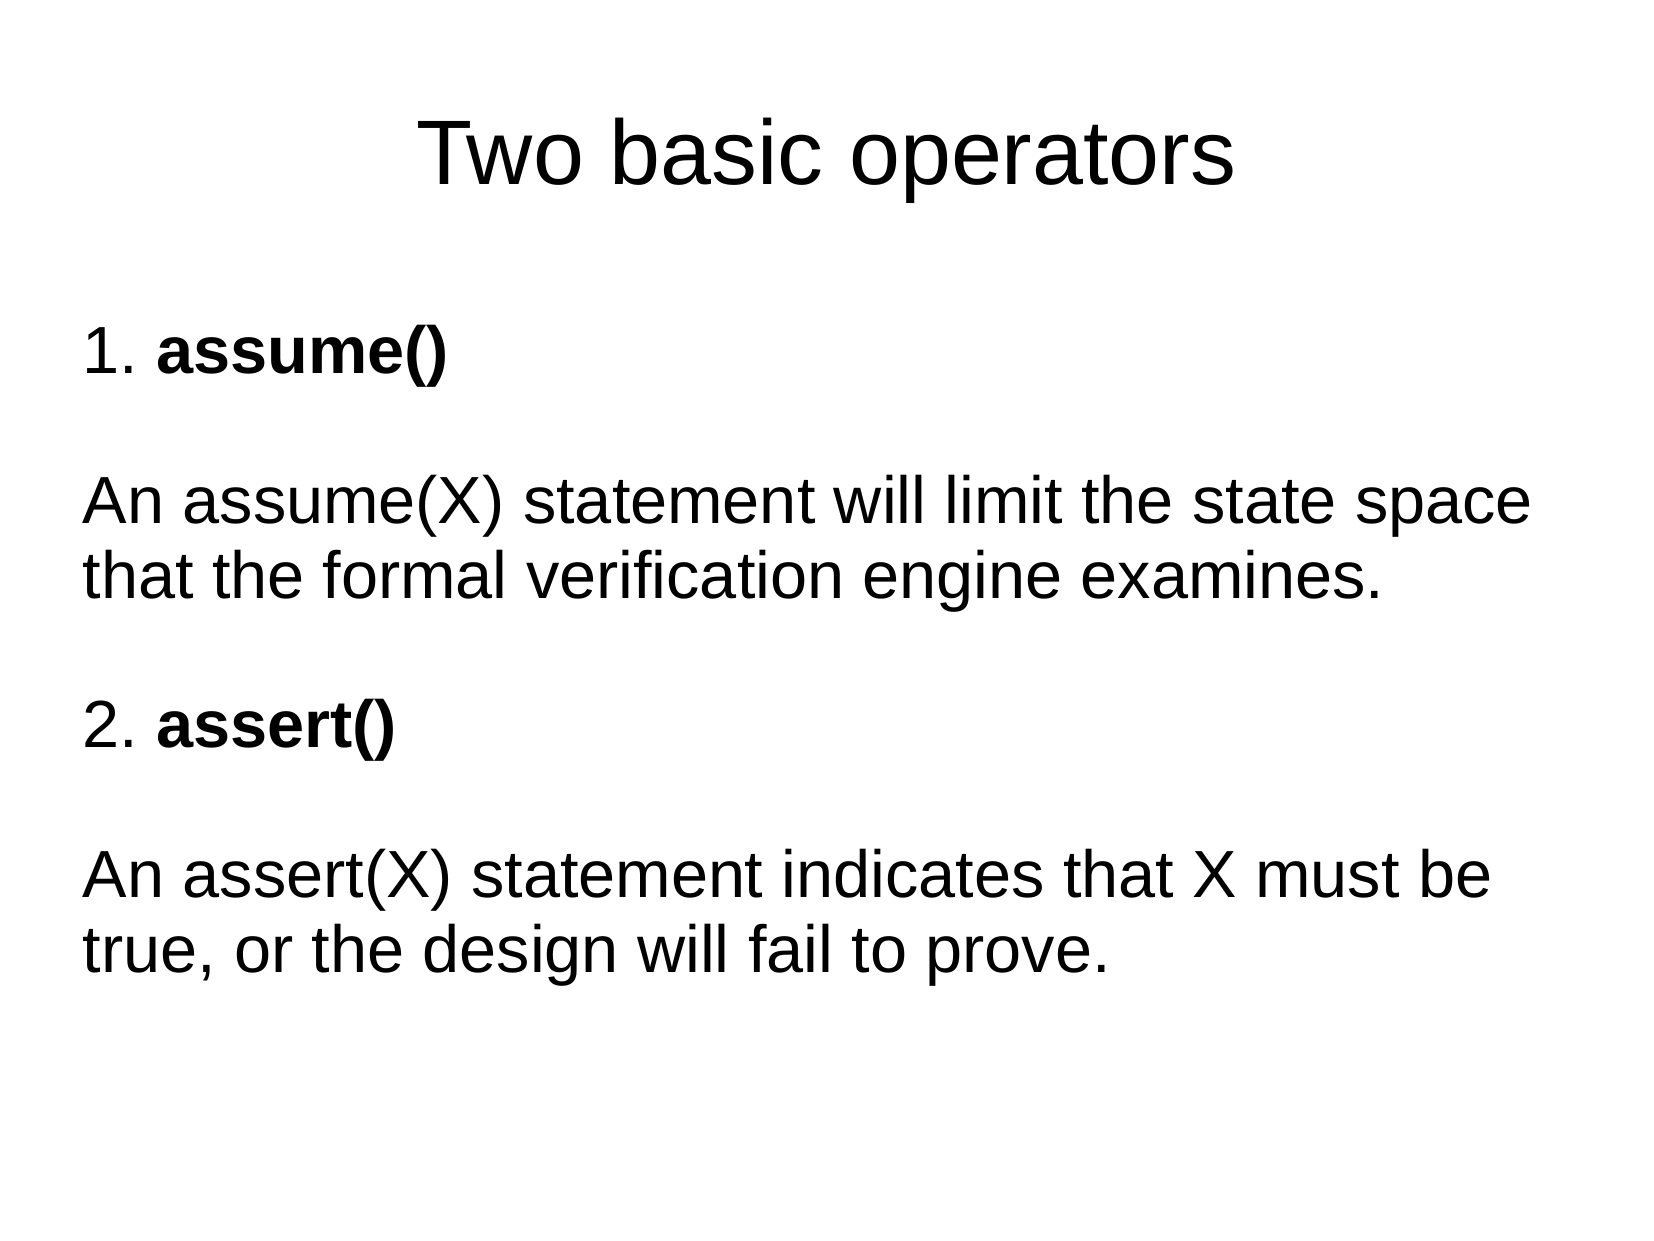

# Two basic operators
1. assume()
An assume(X) statement will limit the state space that the formal verification engine examines.
2. assert()
An assert(X) statement indicates that X must be true, or the design will fail to prove.